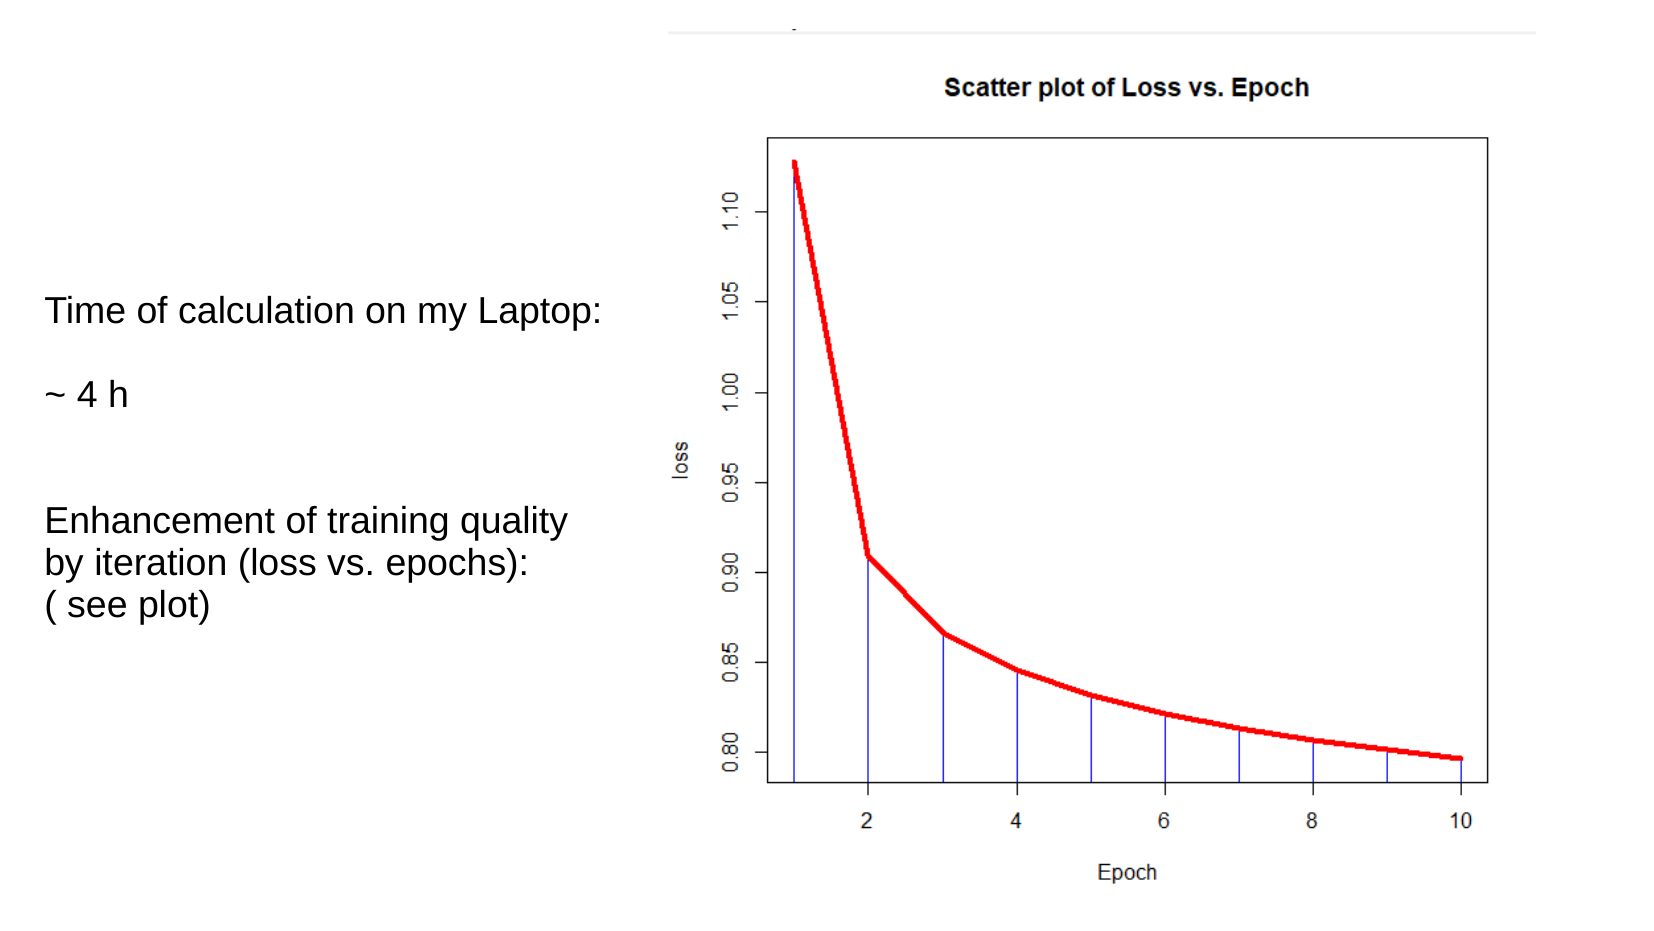

Time of calculation on my Laptop:
~ 4 h
Enhancement of training quality
by iteration (loss vs. epochs):
( see plot)